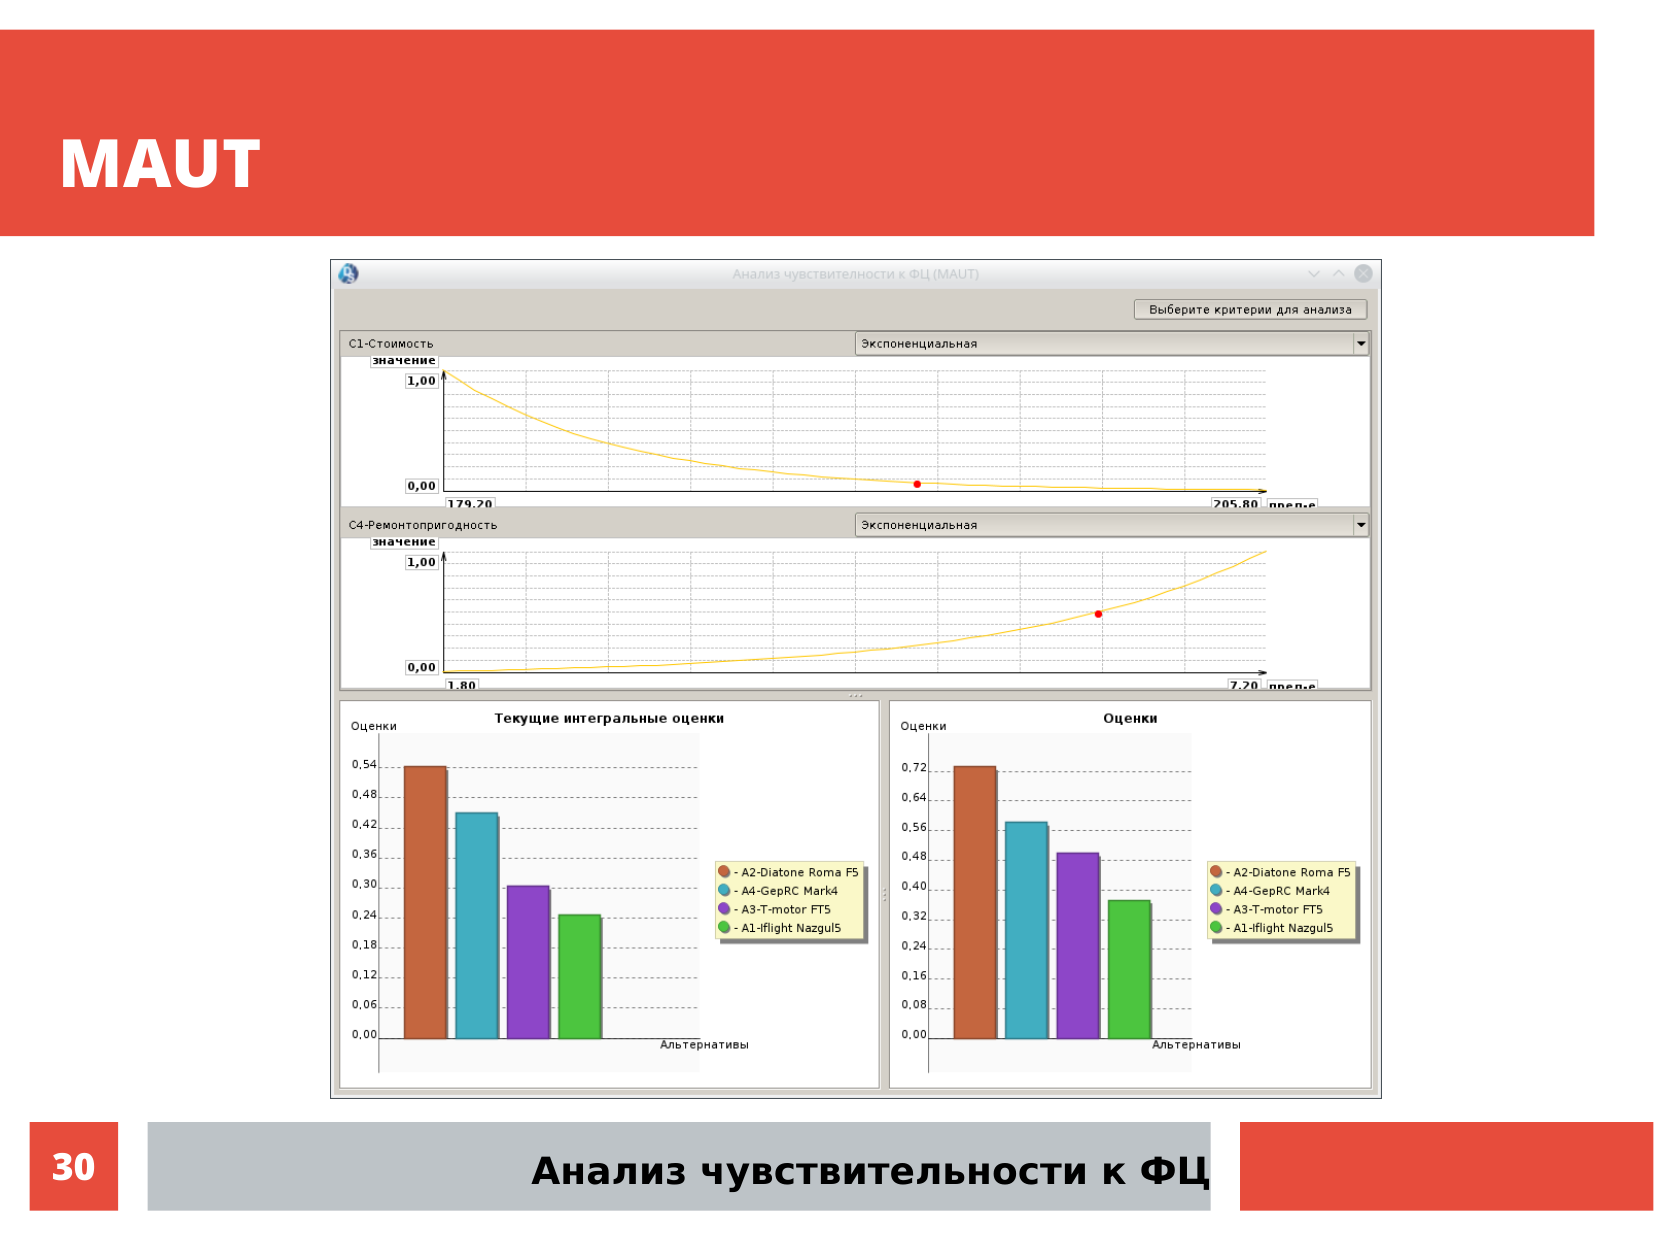

# MAUT
30
Анализ чувствительности к ФЦ